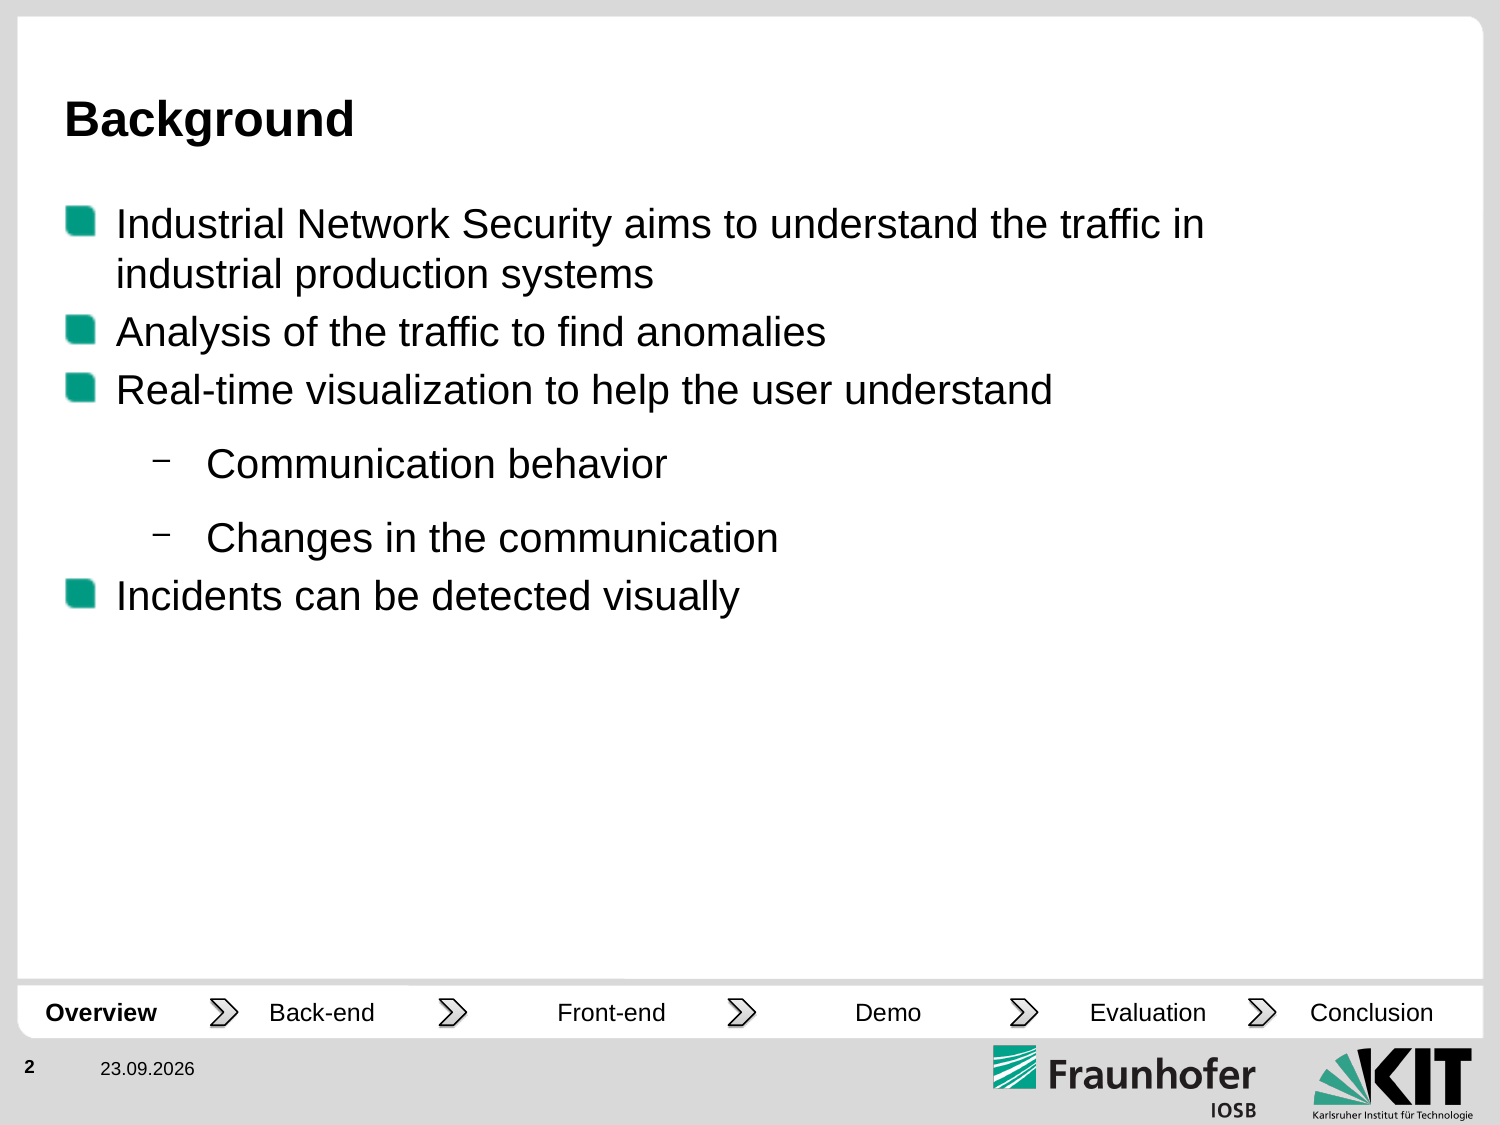

# Background
Industrial Network Security aims to understand the traffic in
industrial production systems
Analysis of the traffic to find anomalies
Real-time visualization to help the user understand
Communication behavior
Changes in the communication
Incidents can be detected visually
Overview
Back-end
Front-end
Demo
Evaluation
Conclusion
2